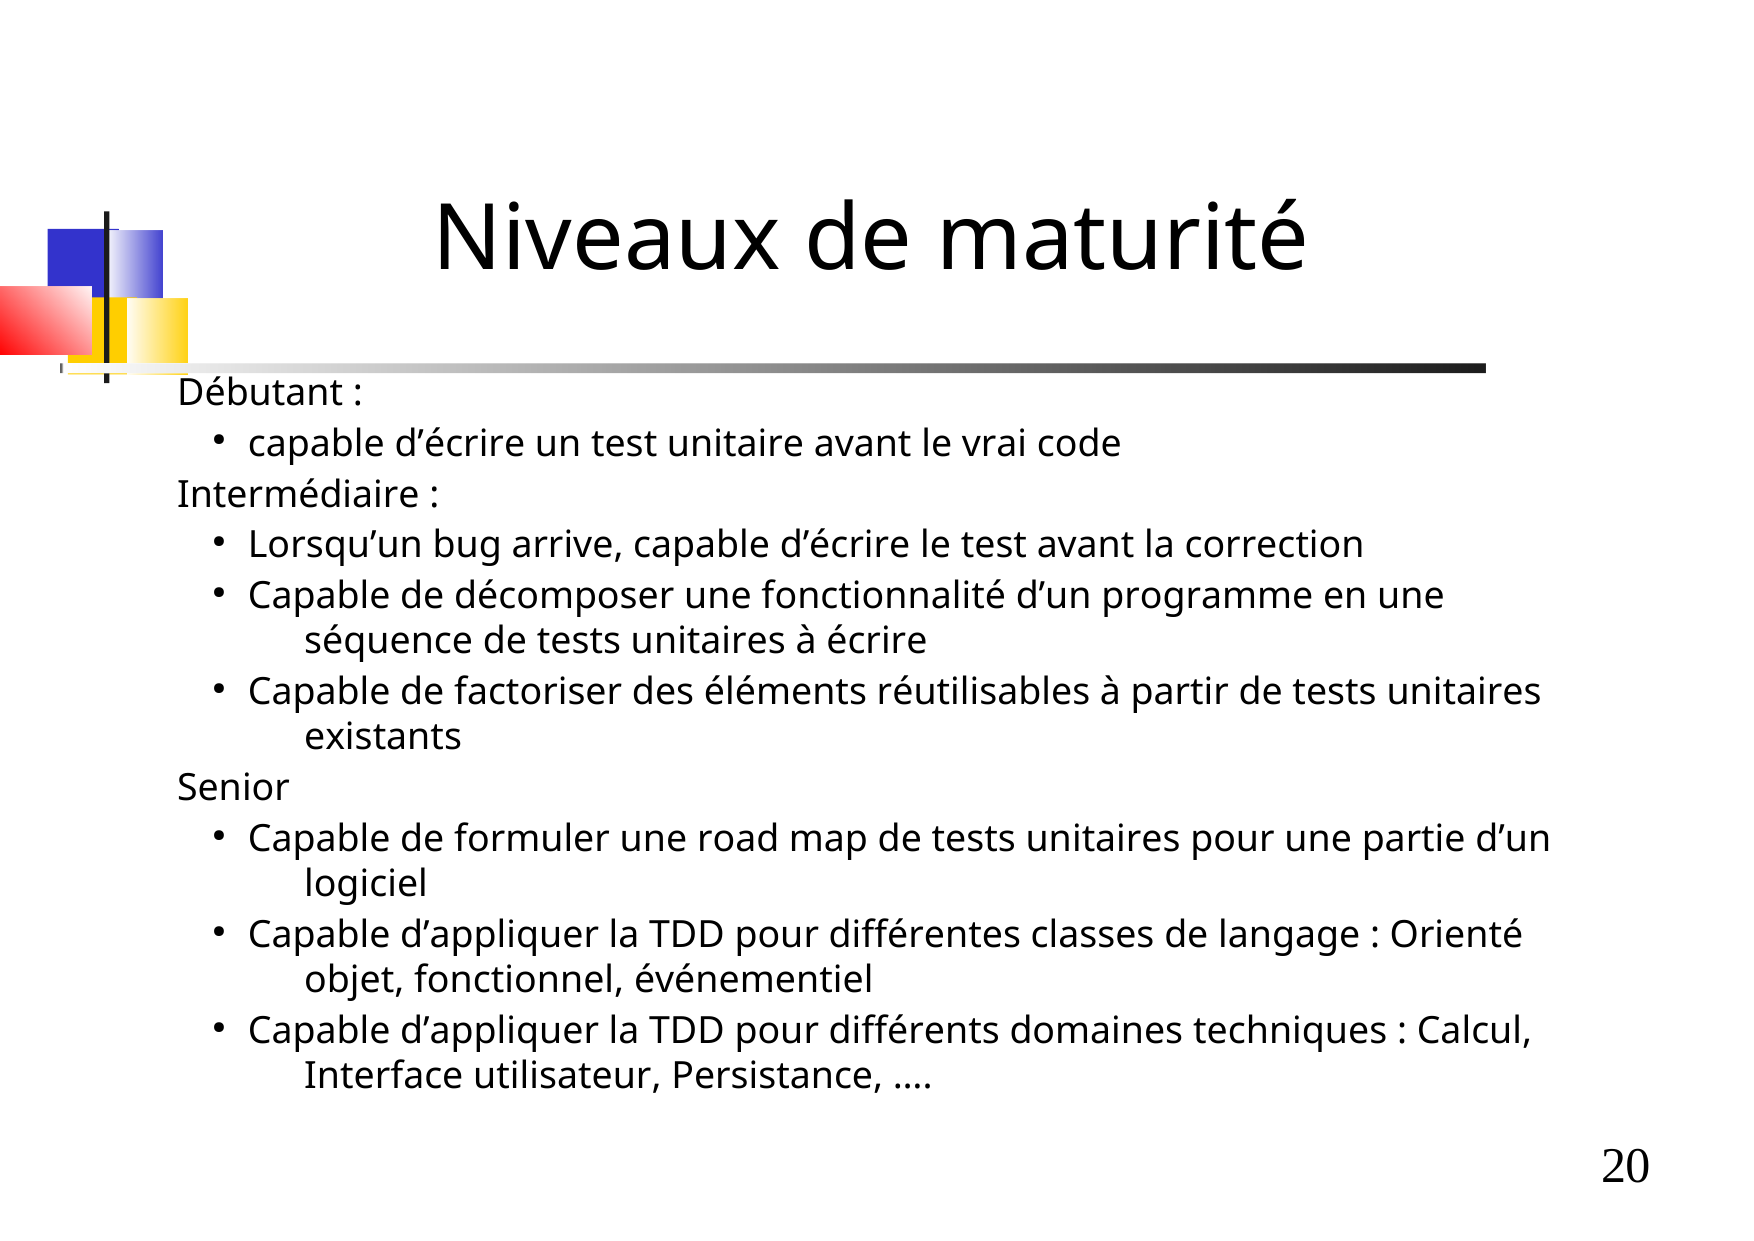

# Niveaux de maturité
Débutant :
capable d’écrire un test unitaire avant le vrai code
Intermédiaire :
Lorsqu’un bug arrive, capable d’écrire le test avant la correction
Capable de décomposer une fonctionnalité d’un programme en une séquence de tests unitaires à écrire
Capable de factoriser des éléments réutilisables à partir de tests unitaires existants
Senior
Capable de formuler une road map de tests unitaires pour une partie d’un logiciel
Capable d’appliquer la TDD pour différentes classes de langage : Orienté objet, fonctionnel, événementiel
Capable d’appliquer la TDD pour différents domaines techniques : Calcul, Interface utilisateur, Persistance, ….
20